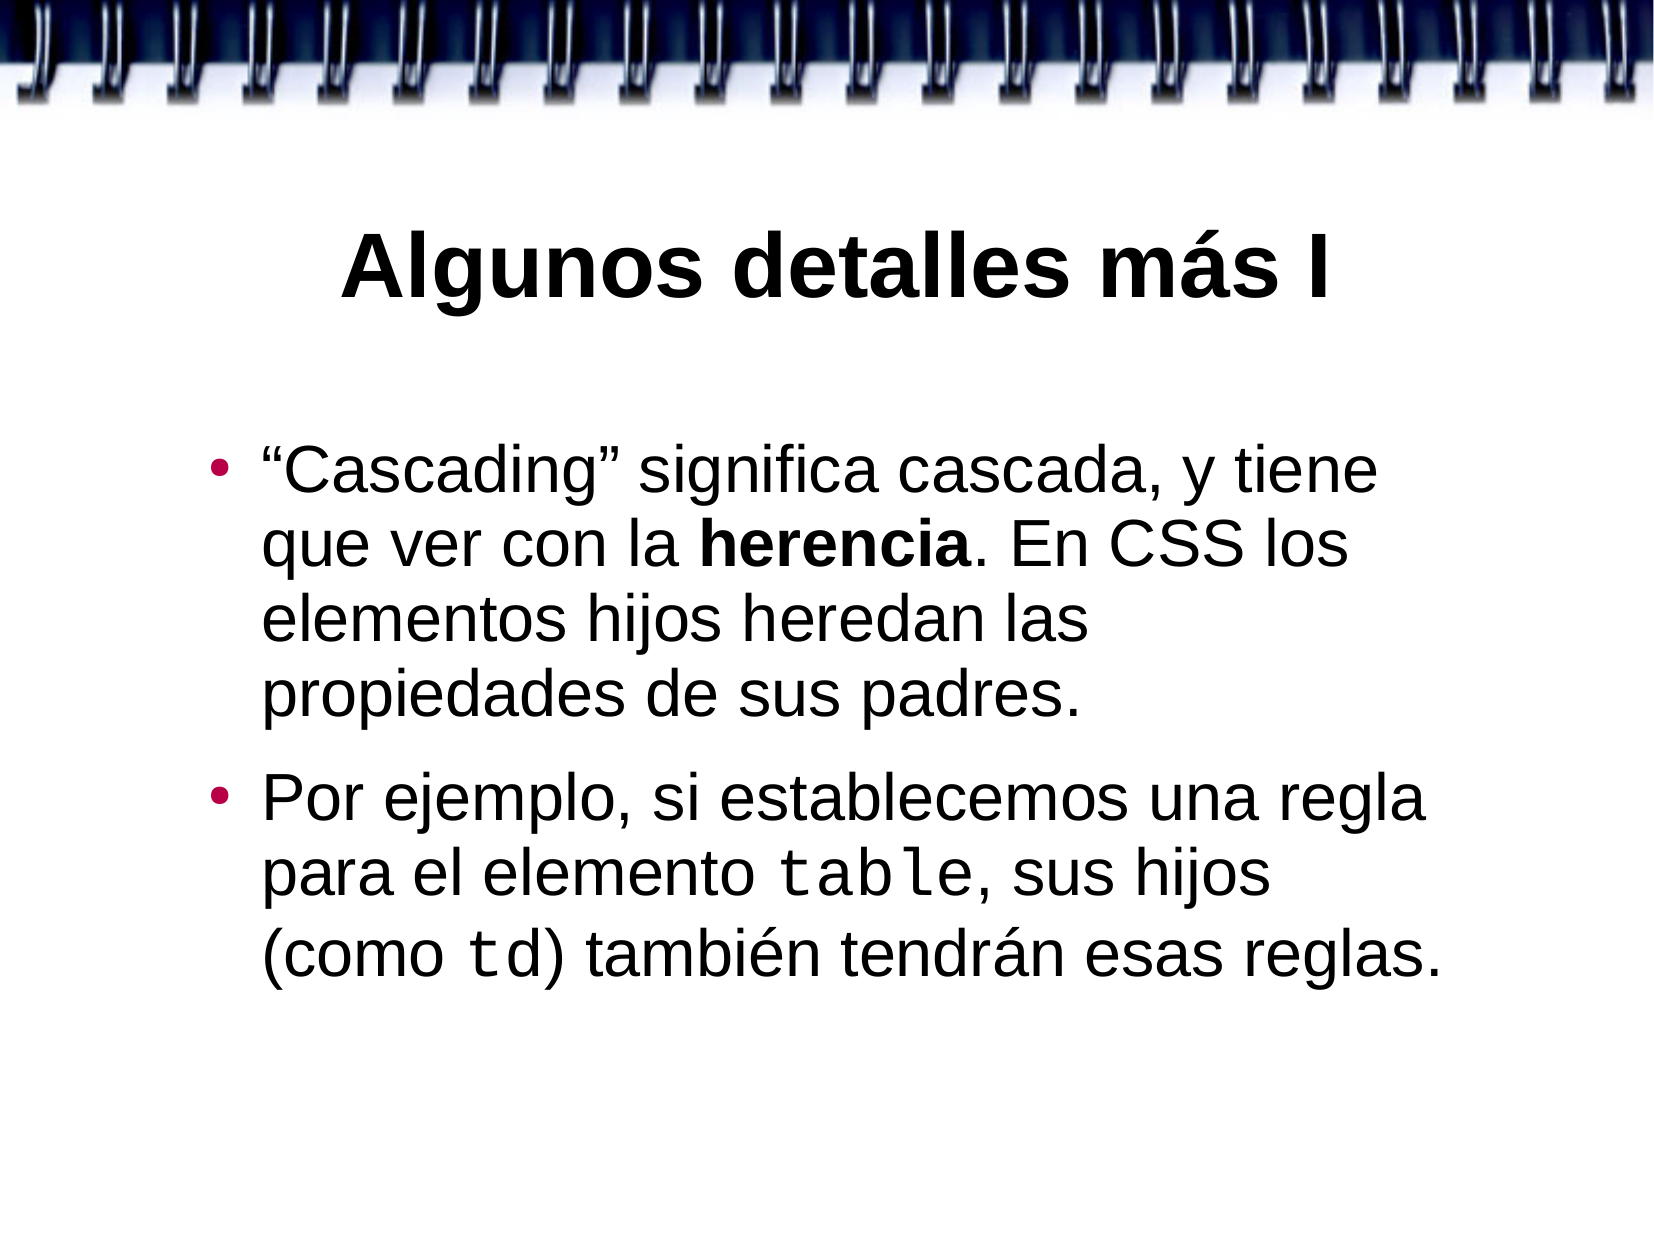

# Algunos detalles más I
“Cascading” significa cascada, y tiene que ver con la herencia. En CSS los elementos hijos heredan las propiedades de sus padres.
Por ejemplo, si establecemos una regla para el elemento table, sus hijos (como td) también tendrán esas reglas.